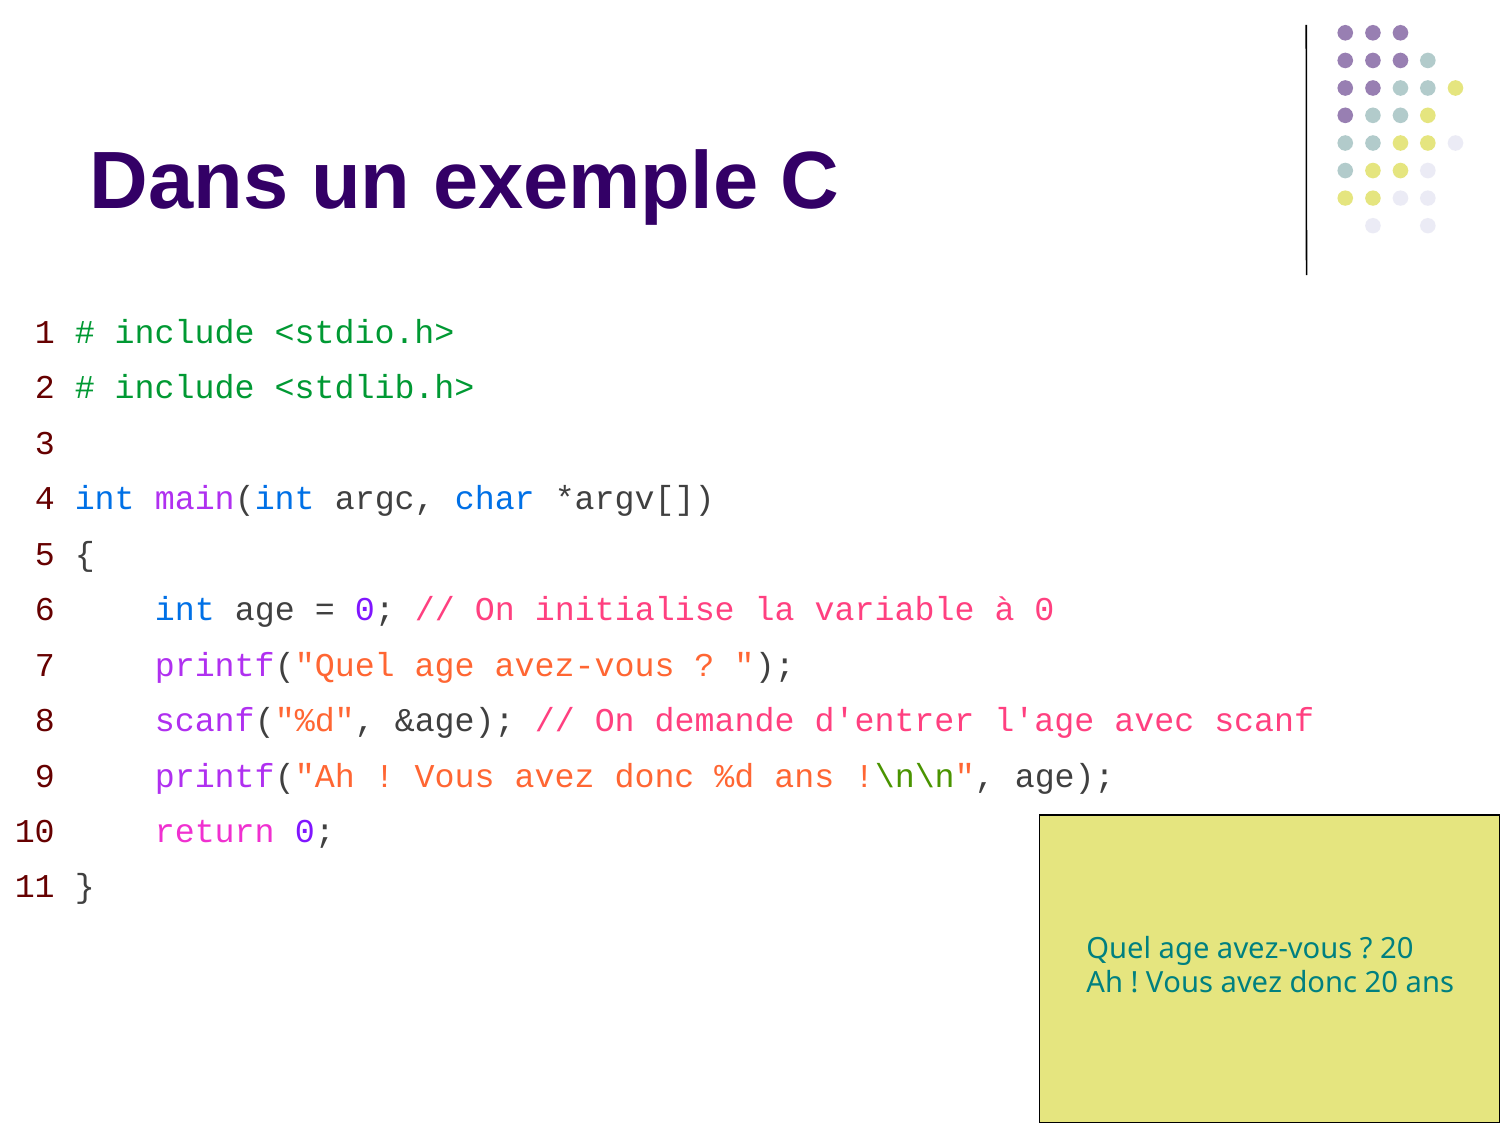

# Dans un exemple C
 1 # include <stdio.h>
 2 # include <stdlib.h>
 3
 4 int main(int argc, char *argv[])
 5 {
 6 int age = 0; // On initialise la variable à 0
 7 printf("Quel age avez-vous ? ");
 8 scanf("%d", &age); // On demande d'entrer l'age avec scanf
 9 printf("Ah ! Vous avez donc %d ans !\n\n", age);
10 return 0;
11 }
Quel age avez-vous ? 20
Ah ! Vous avez donc 20 ans